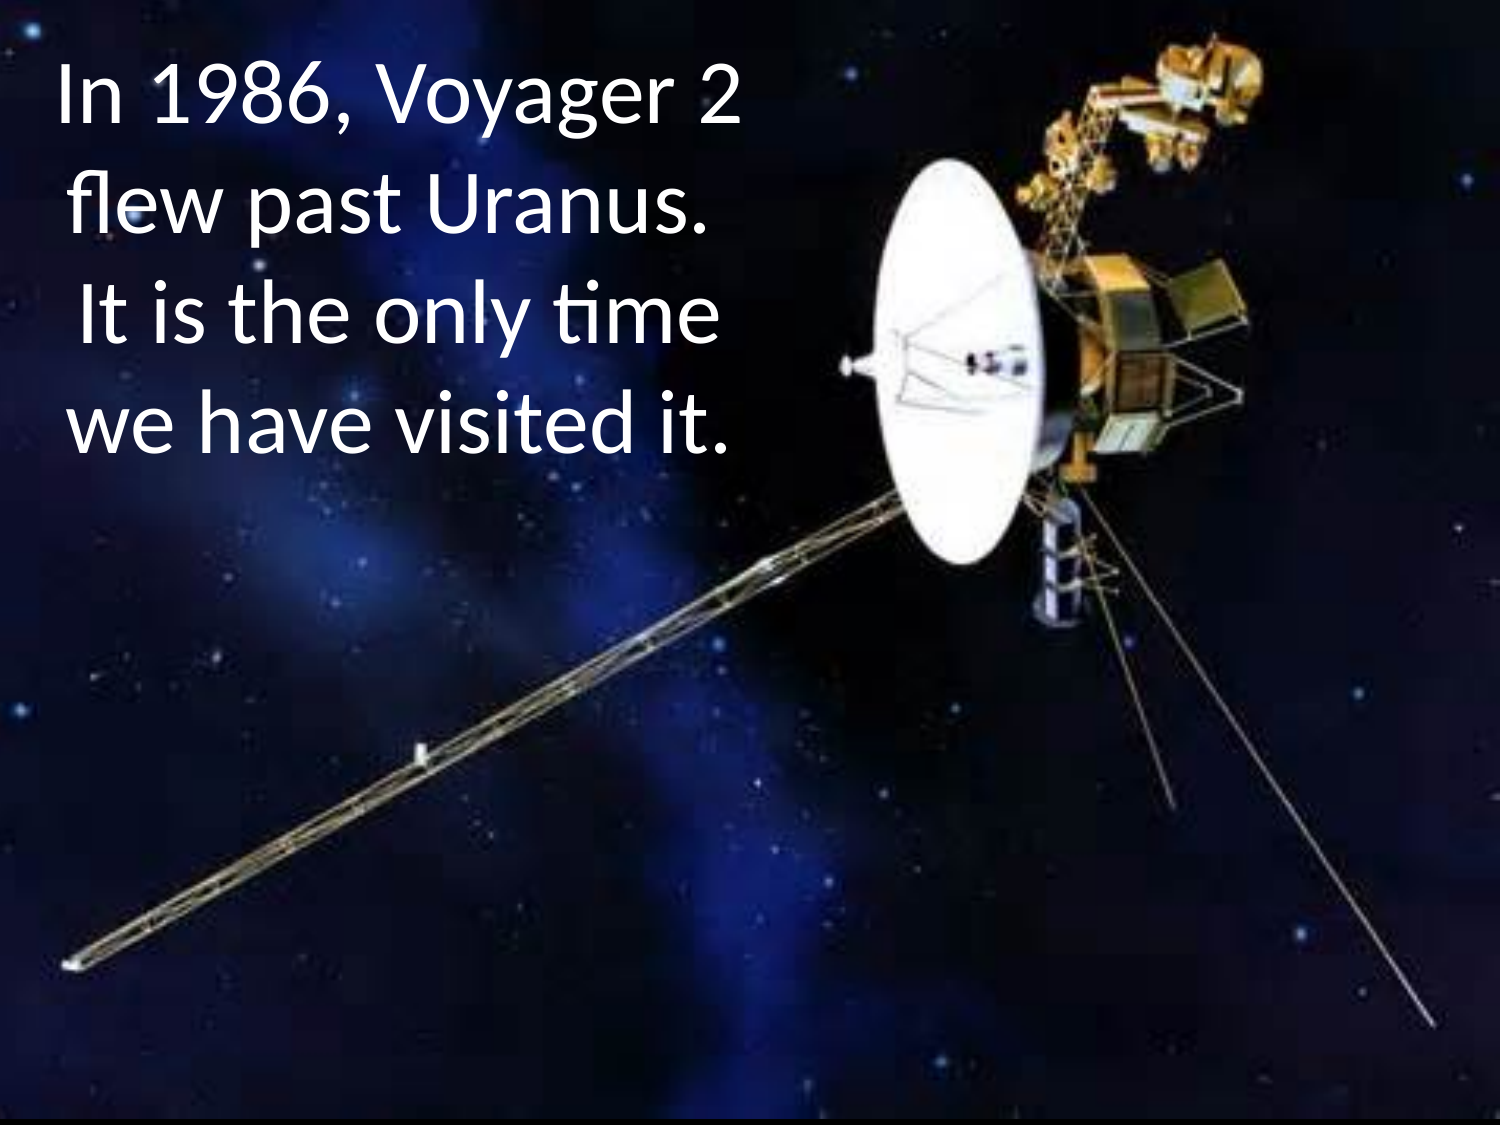

In 1986, Voyager 2 flew past Uranus. It is the only time we have visited it.